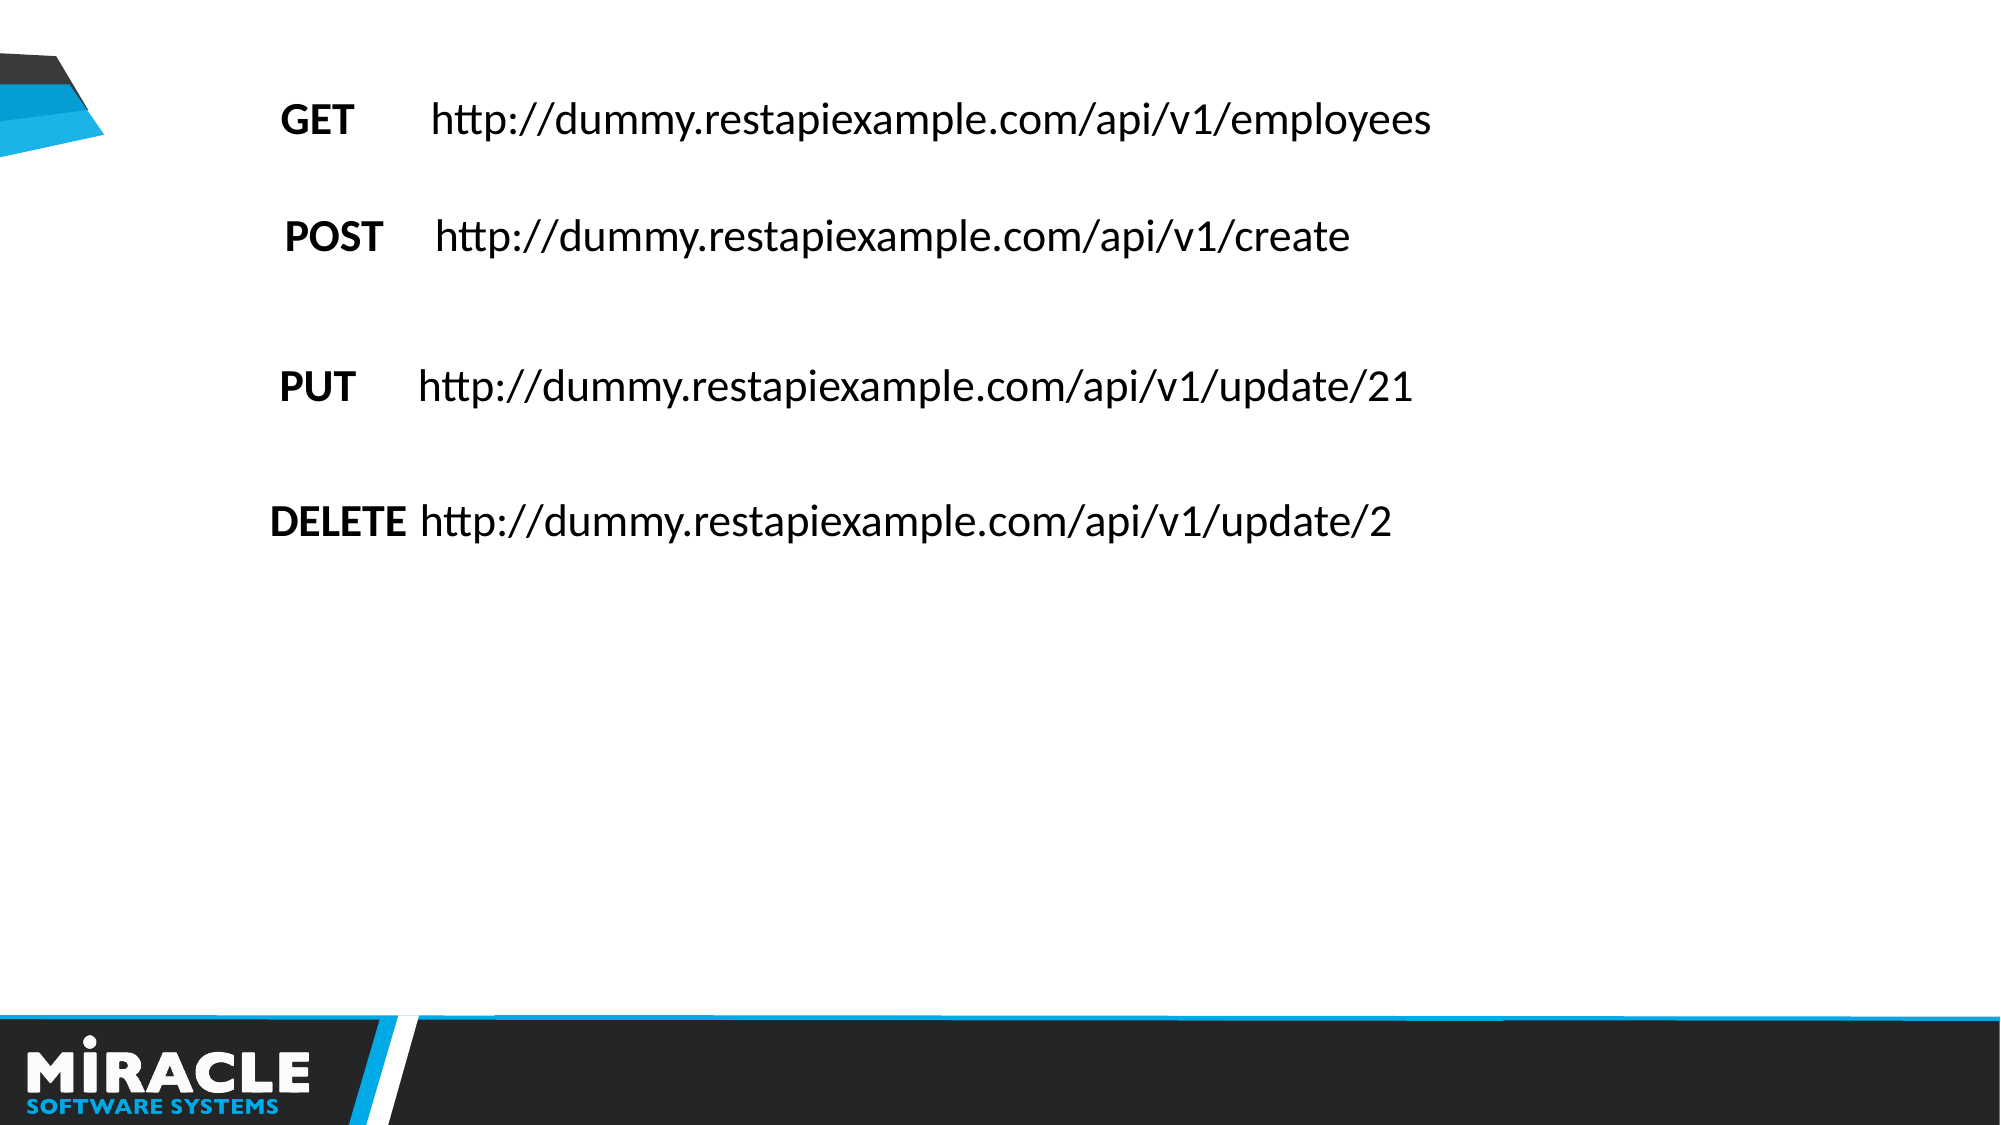

GET		http://dummy.restapiexample.com/api/v1/employees
POST	http://dummy.restapiexample.com/api/v1/create
PUT http://dummy.restapiexample.com/api/v1/update/21
DELETE	http://dummy.restapiexample.com/api/v1/update/2